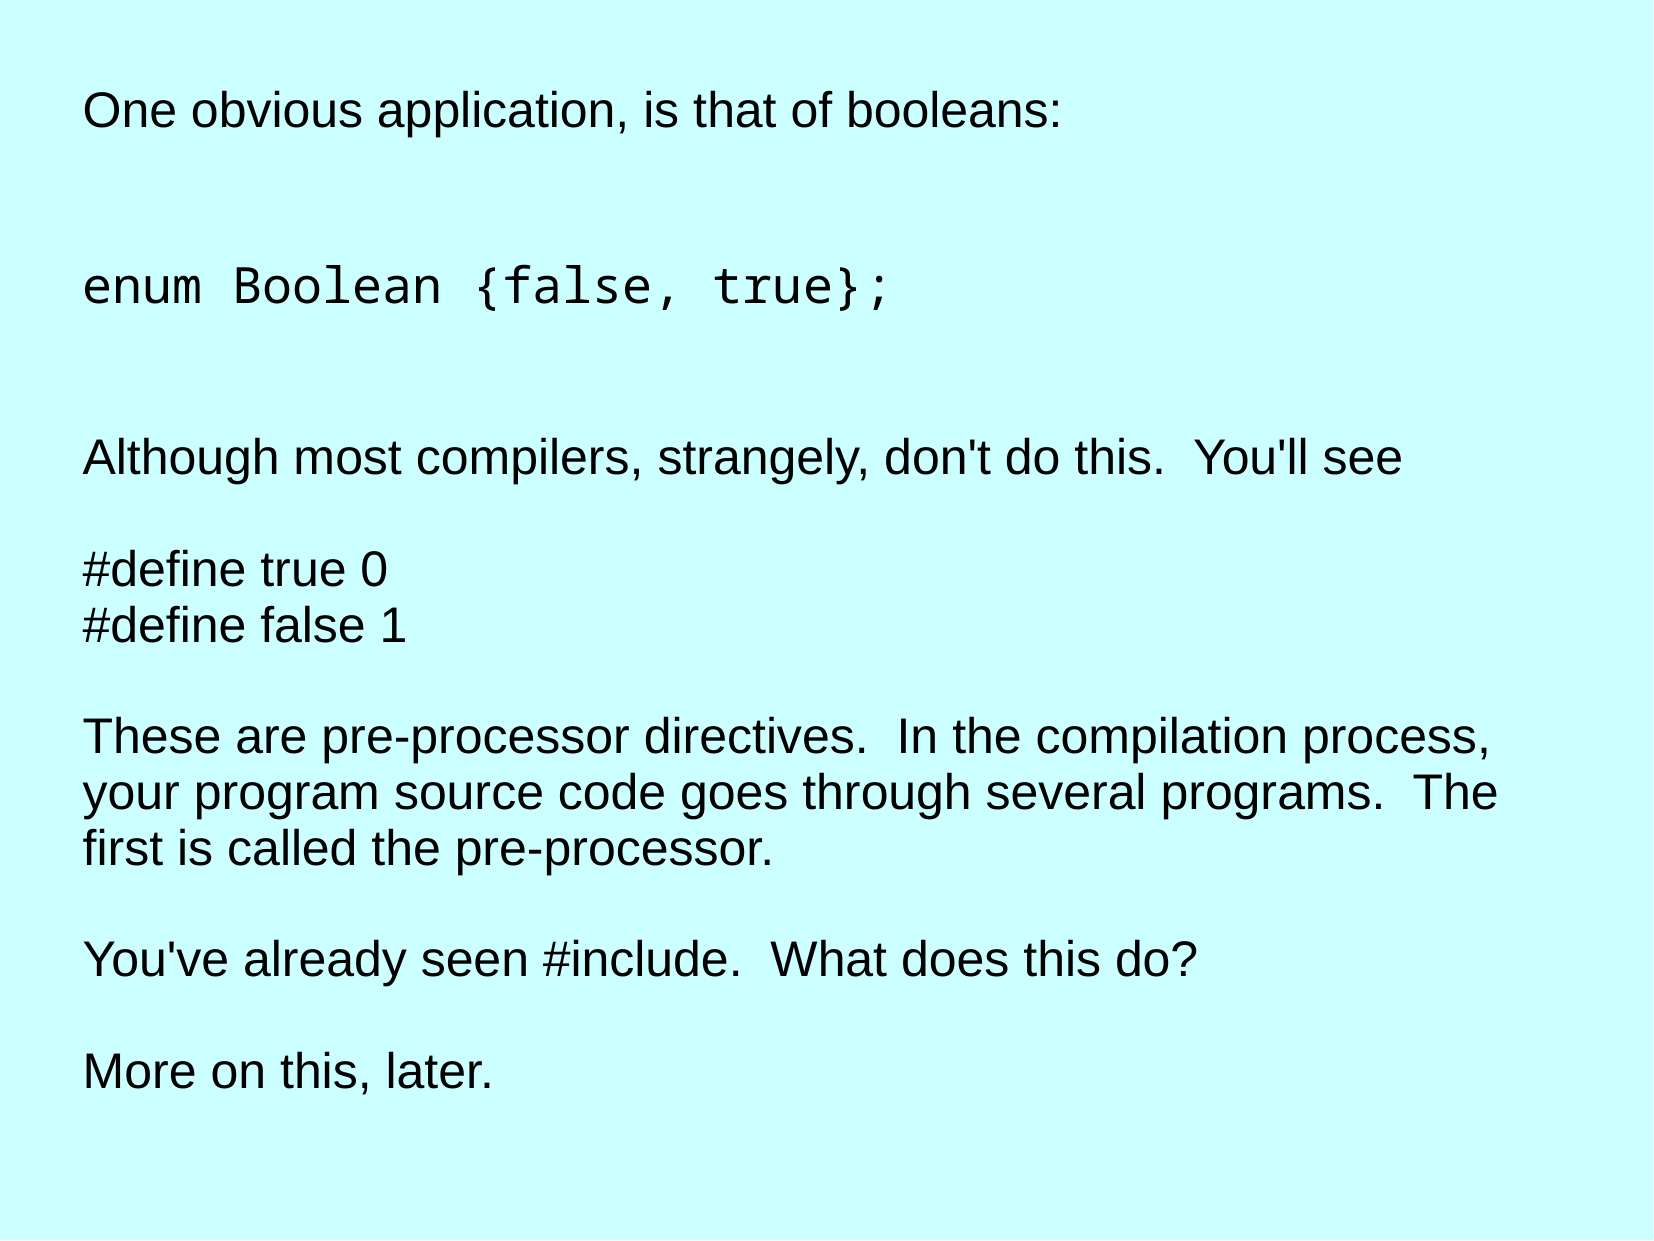

# One obvious application, is that of booleans:
enum Boolean {false, true};
Although most compilers, strangely, don't do this. You'll see
#define true 0
#define false 1
These are pre-processor directives. In the compilation process, your program source code goes through several programs. The first is called the pre-processor.
You've already seen #include. What does this do?
More on this, later.